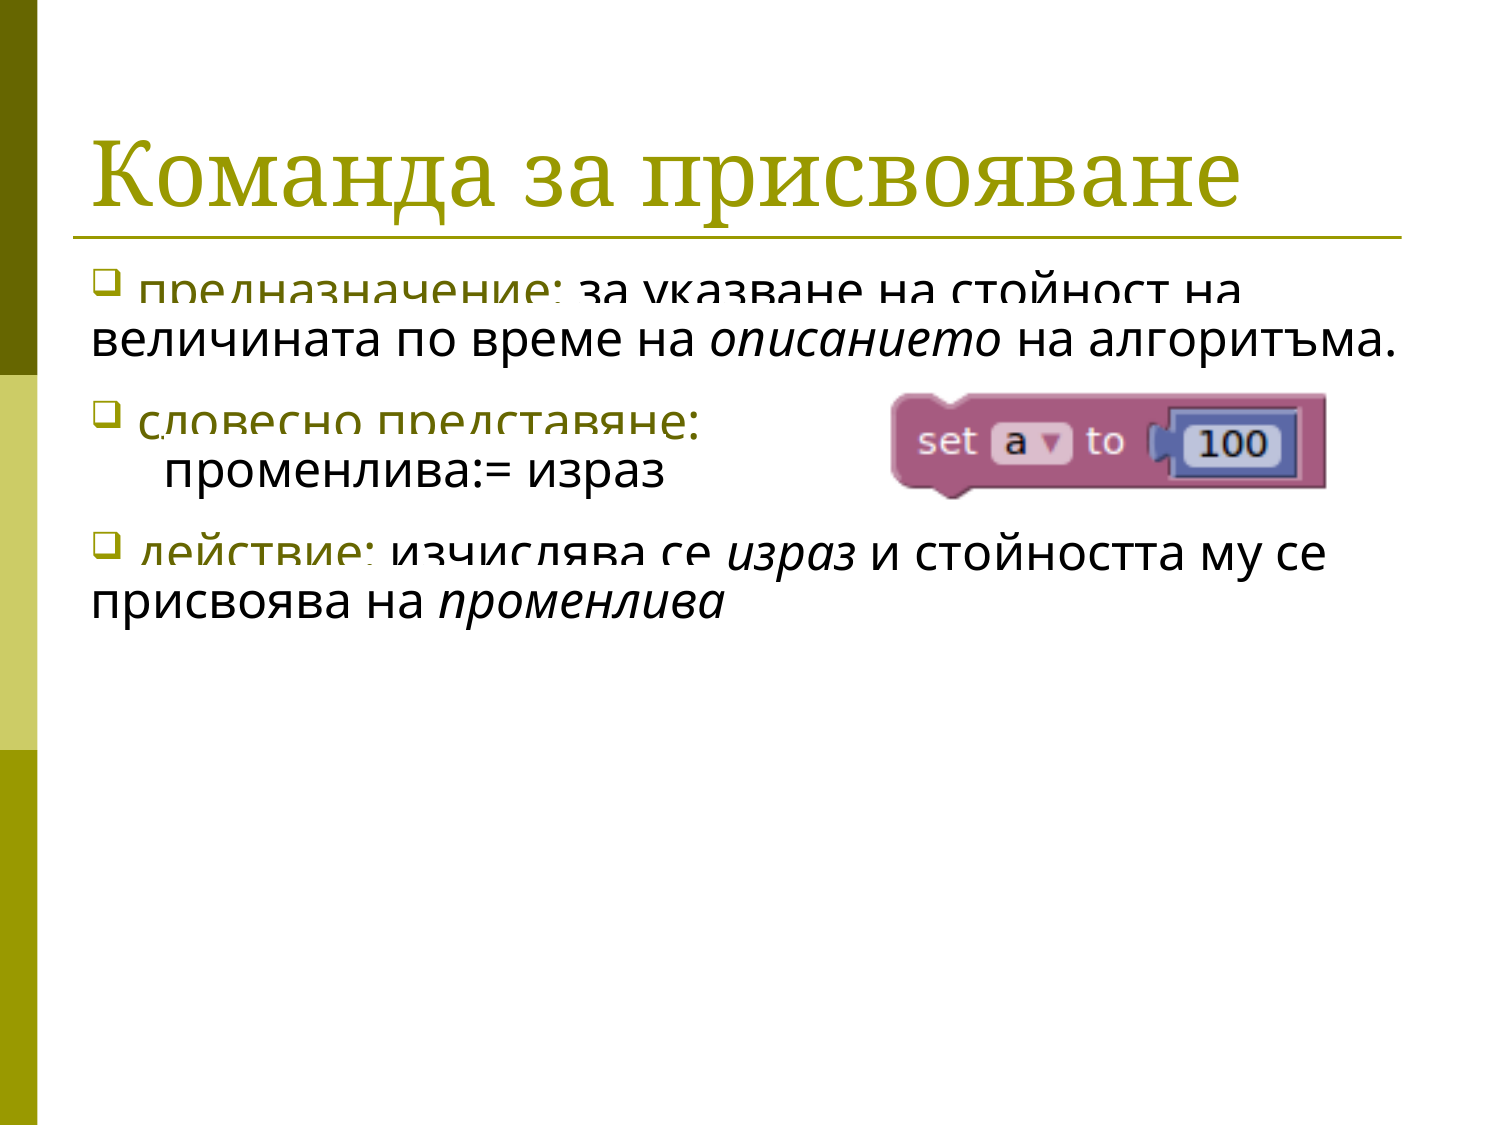

# Команда за присвояване
 предназначение: за указване на стойност на величината по време на описанието на алгоритъма.
 словесно представяне:
 	променлива:= израз
 действие: изчислява се израз и стойността му се присвоява на променлива